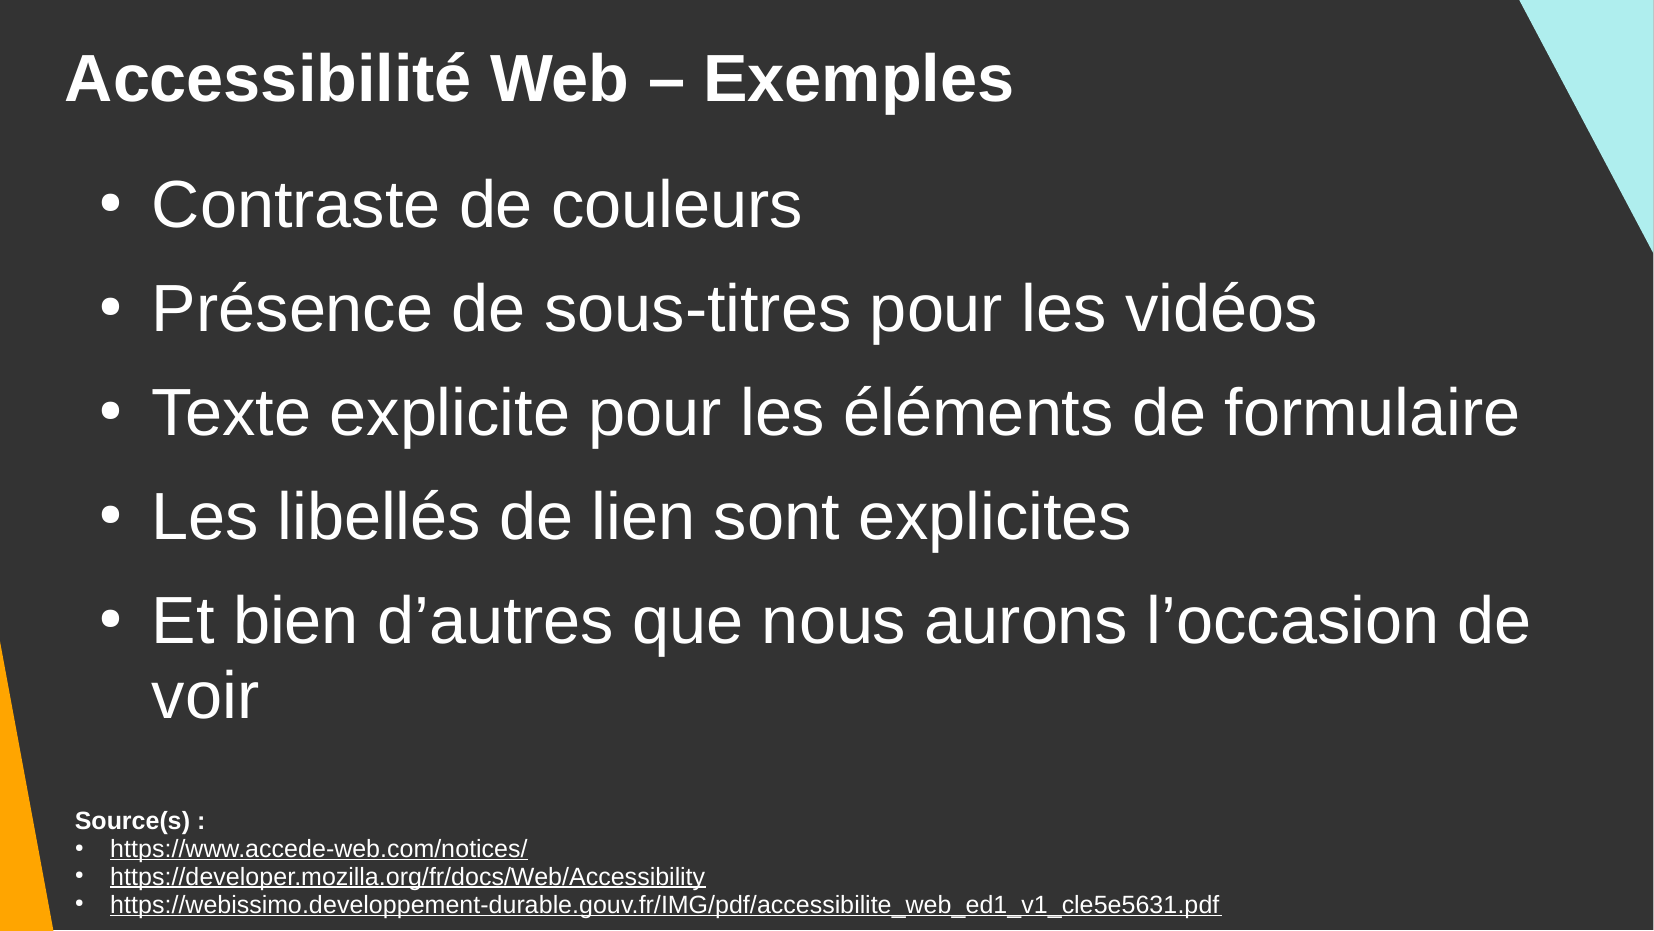

# Accessibilité Web – Exemples
Contraste de couleurs
Présence de sous-titres pour les vidéos
Texte explicite pour les éléments de formulaire
Les libellés de lien sont explicites
Et bien d’autres que nous aurons l’occasion de voir
Source(s) :
https://www.accede-web.com/notices/
https://developer.mozilla.org/fr/docs/Web/Accessibility
https://webissimo.developpement-durable.gouv.fr/IMG/pdf/accessibilite_web_ed1_v1_cle5e5631.pdf